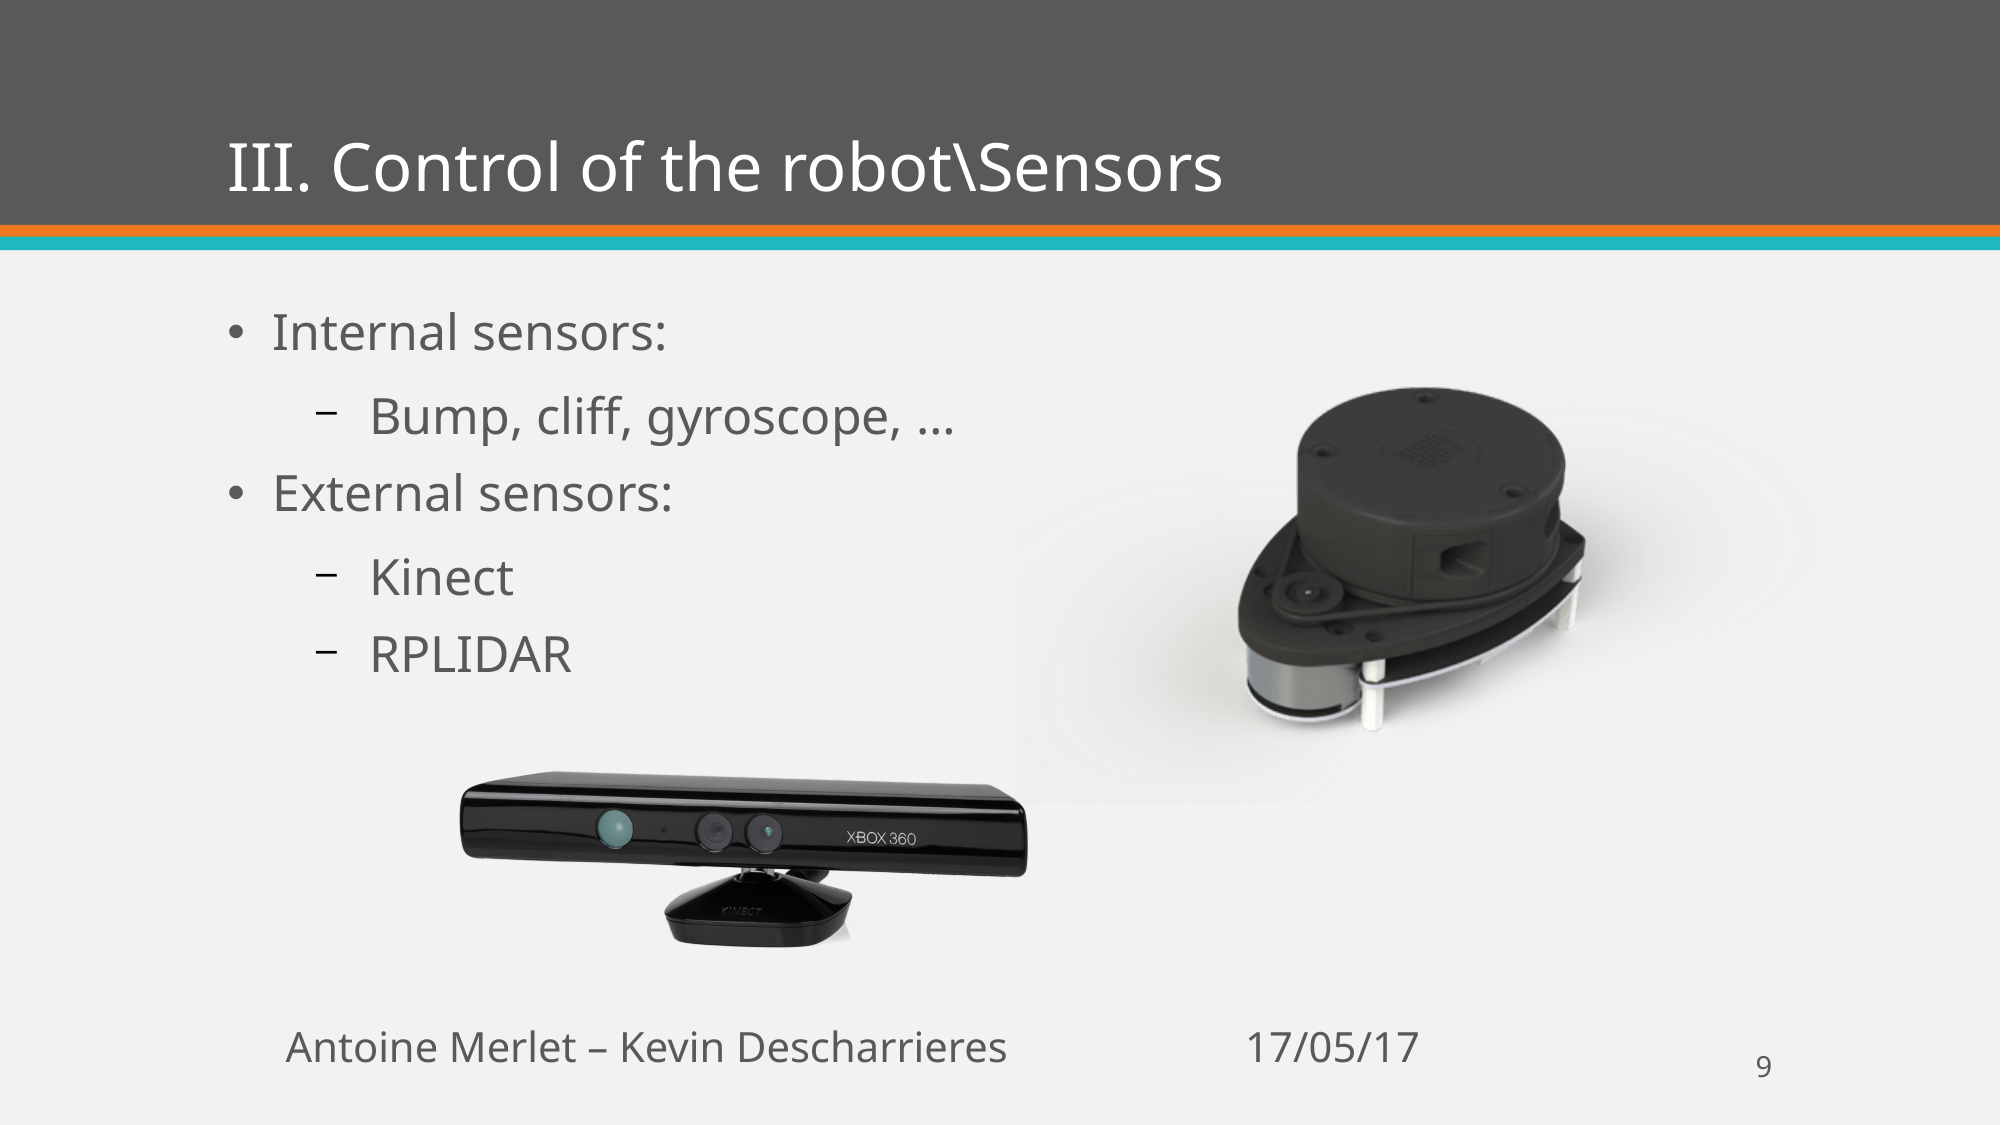

# III. Control of the robot\Sensors
Internal sensors:
Bump, cliff, gyroscope, …
External sensors:
Kinect
RPLIDAR
Antoine Merlet – Kevin Descharrieres	 			17/05/17